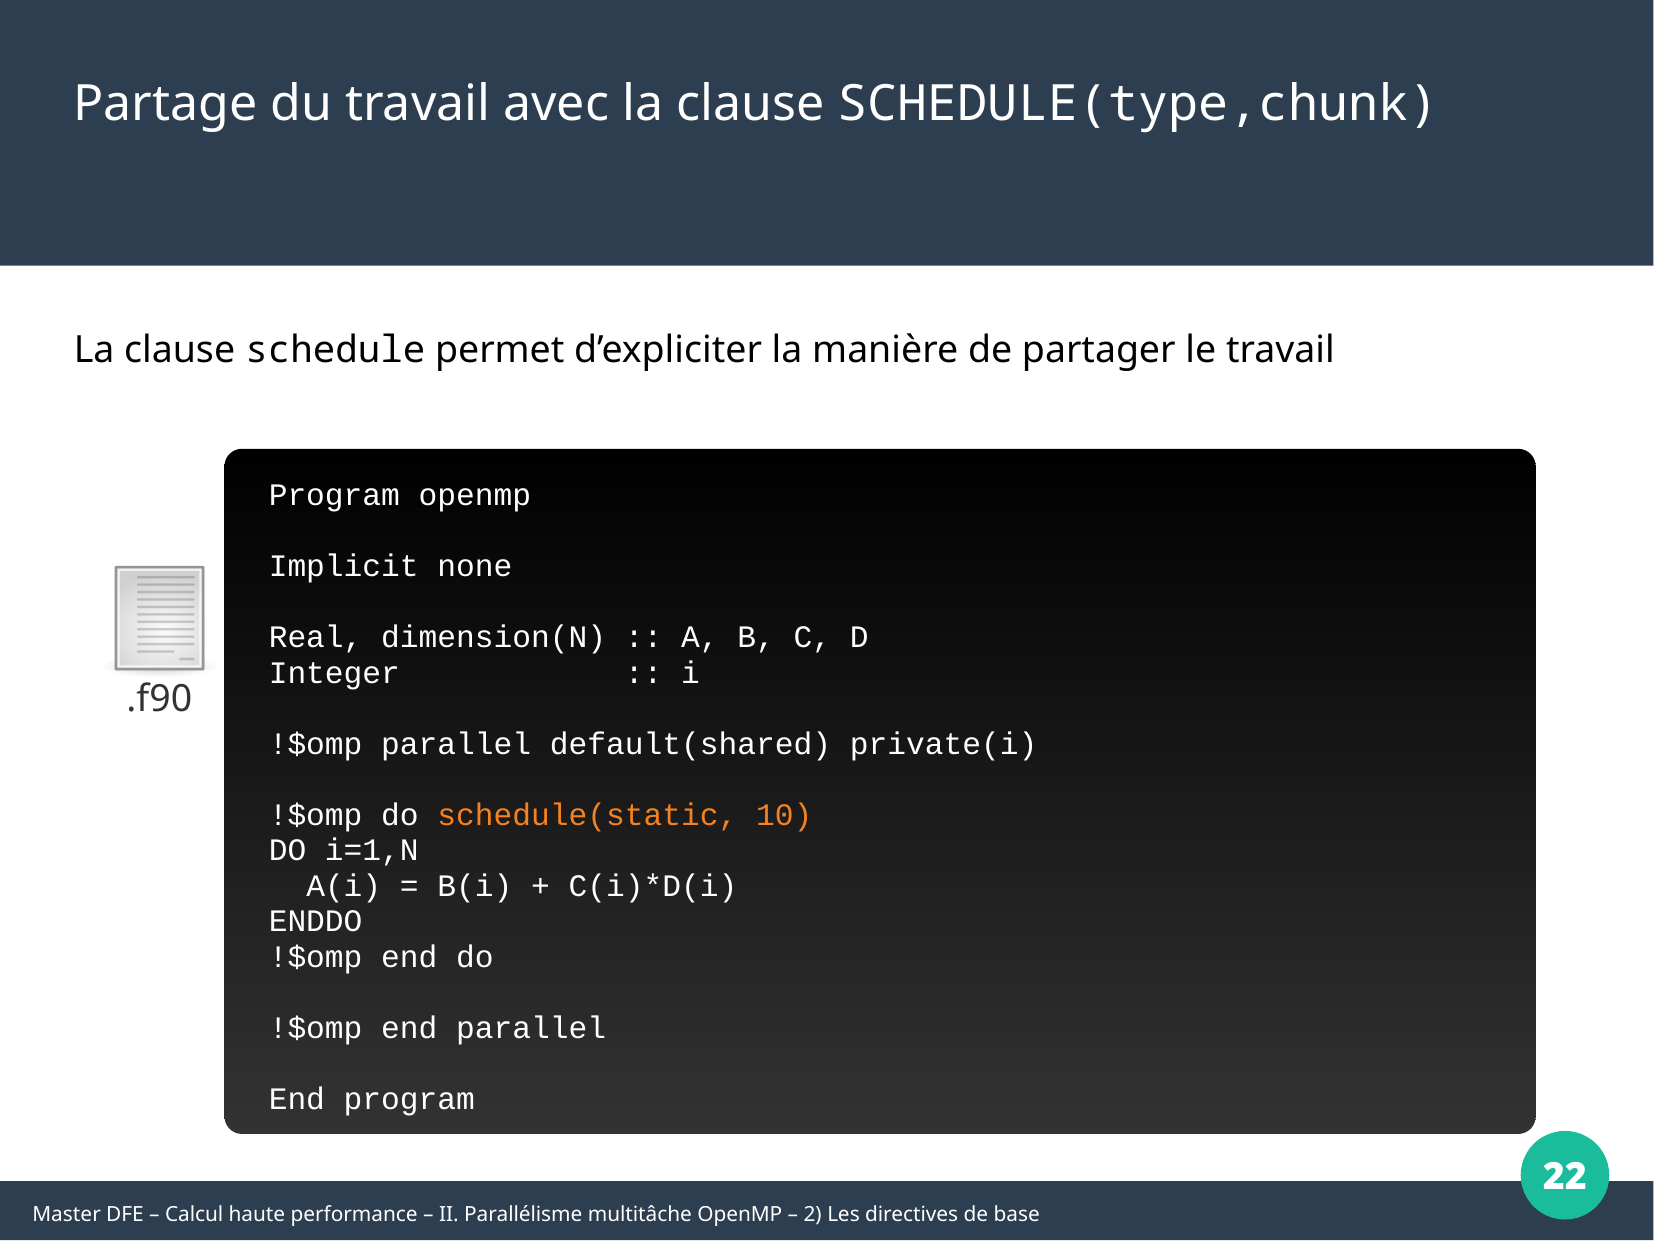

Partage du travail avec la clause SCHEDULE(type,chunk)
La clause schedule permet d’expliciter la manière de partager le travail
Program openmp
Implicit none
Real, dimension(N) :: A, B, C, D
Integer  :: i
!$omp parallel default(shared) private(i)
!$omp do schedule(static, 10)
DO i=1,N
 A(i) = B(i) + C(i)*D(i)
ENDDO
!$omp end do
!$omp end parallel
End program
.f90
22
Master DFE – Calcul haute performance – II. Parallélisme multitâche OpenMP – 2) Les directives de base